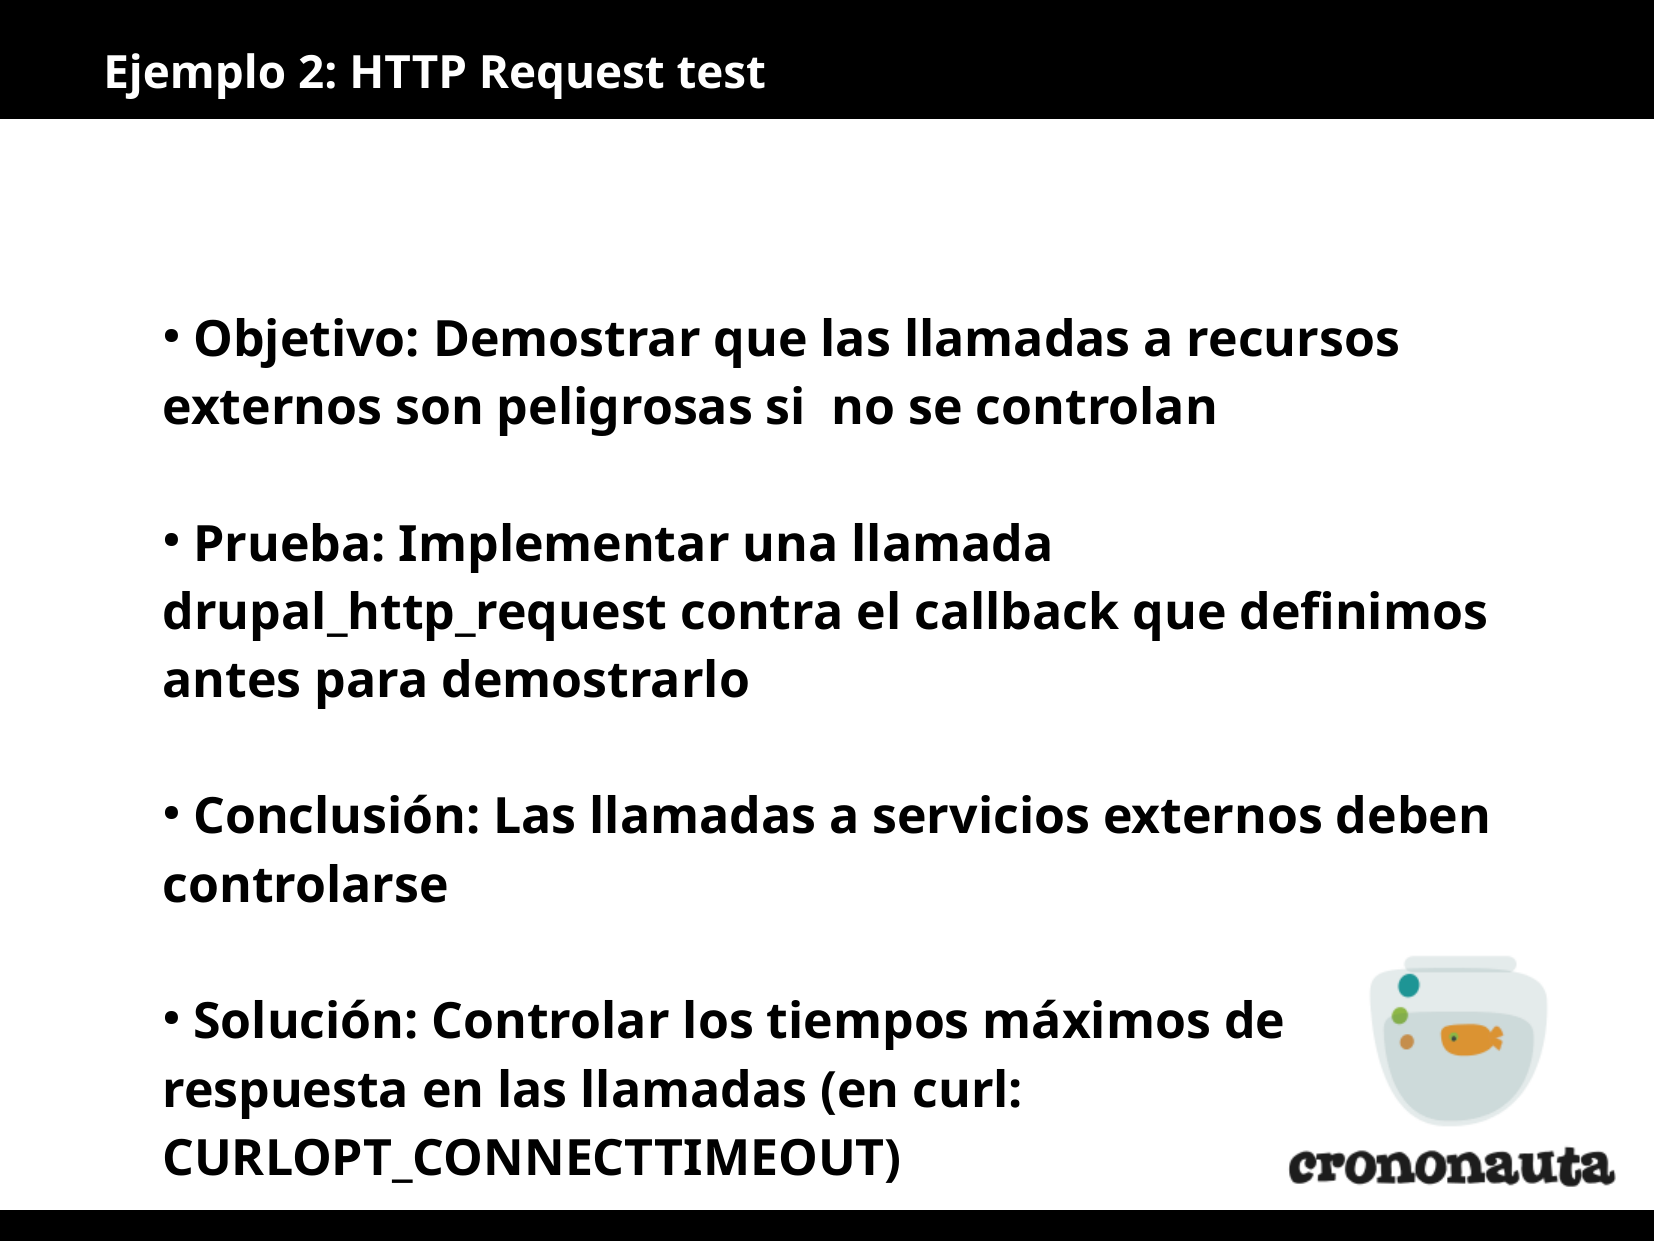

Ejemplo 2: HTTP Request test
 Objetivo: Demostrar que las llamadas a recursos externos son peligrosas si no se controlan
 Prueba: Implementar una llamada drupal_http_request contra el callback que definimos antes para demostrarlo
 Conclusión: Las llamadas a servicios externos deben controlarse
 Solución: Controlar los tiempos máximos de respuesta en las llamadas (en curl: CURLOPT_CONNECTTIMEOUT)